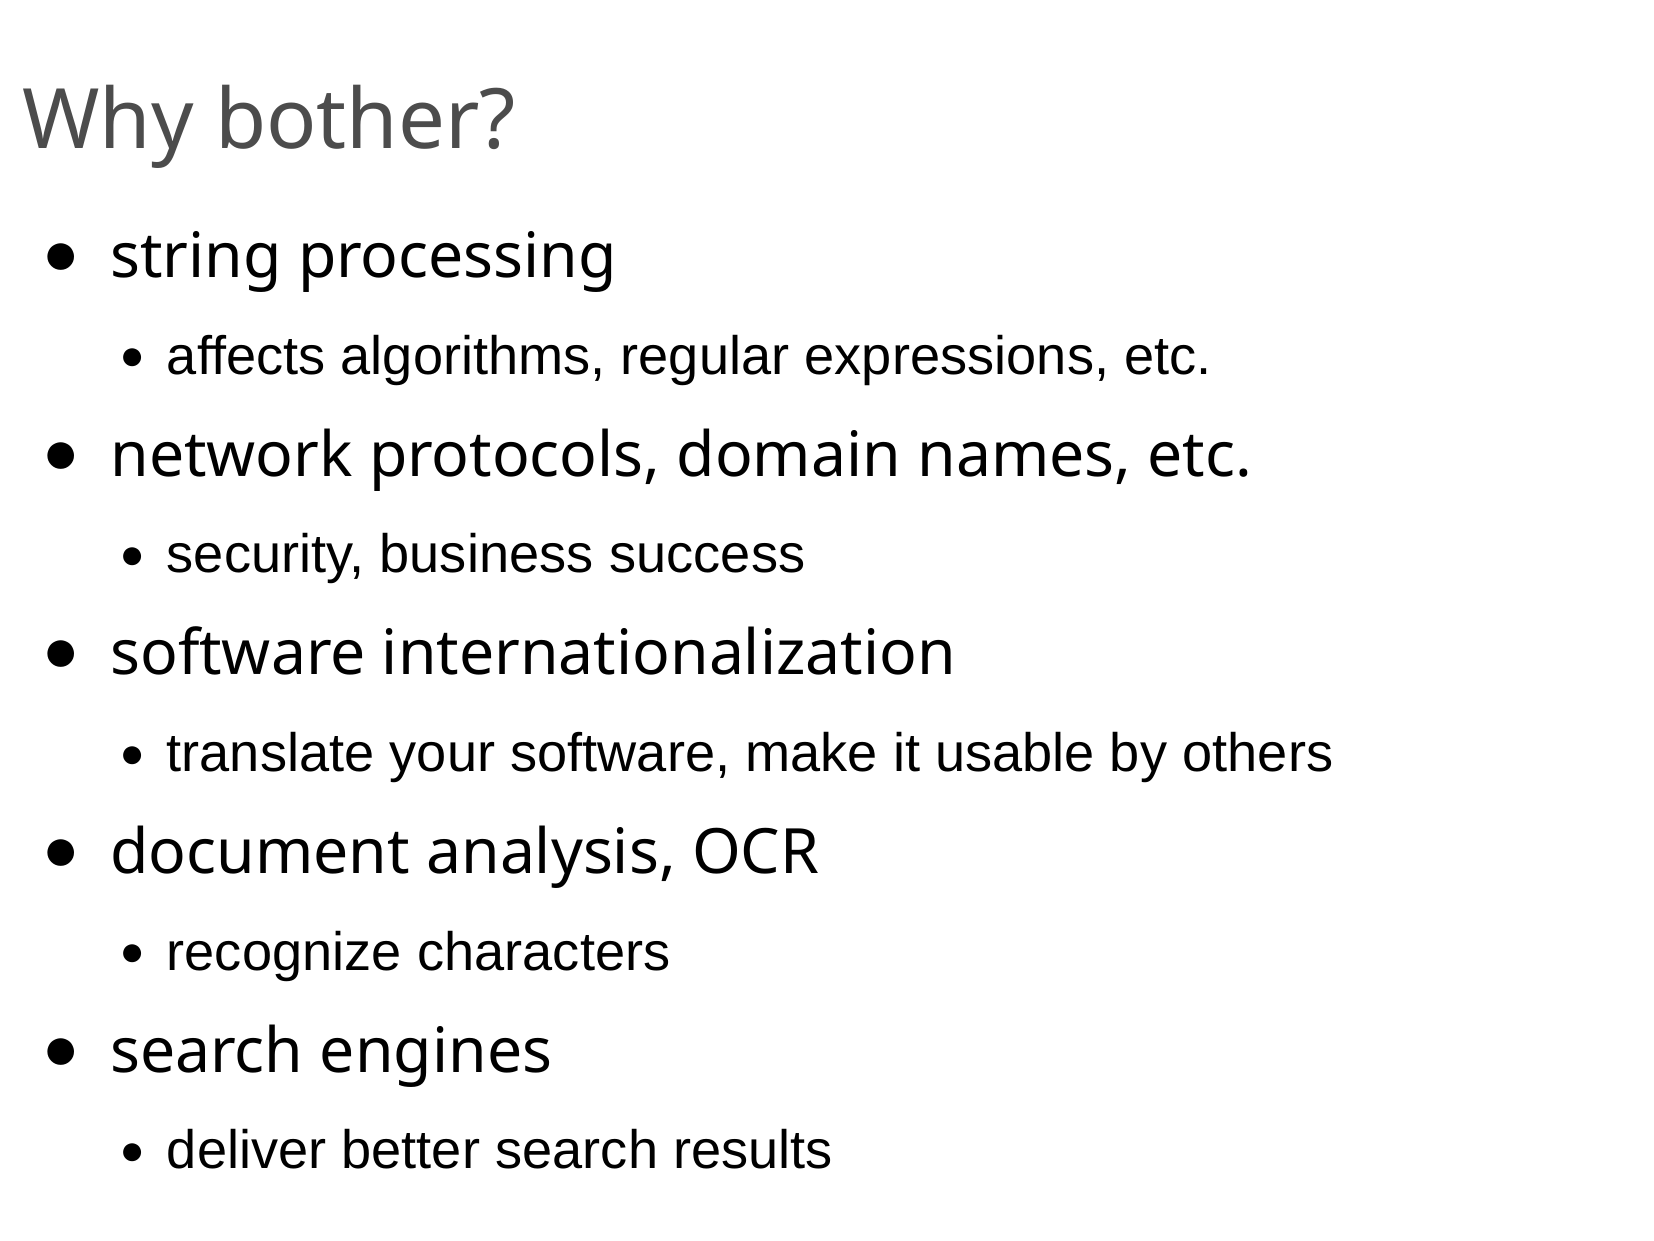

# Why bother?
string processing
affects algorithms, regular expressions, etc.
network protocols, domain names, etc.
security, business success
software internationalization
translate your software, make it usable by others
document analysis, OCR
recognize characters
search engines
deliver better search results